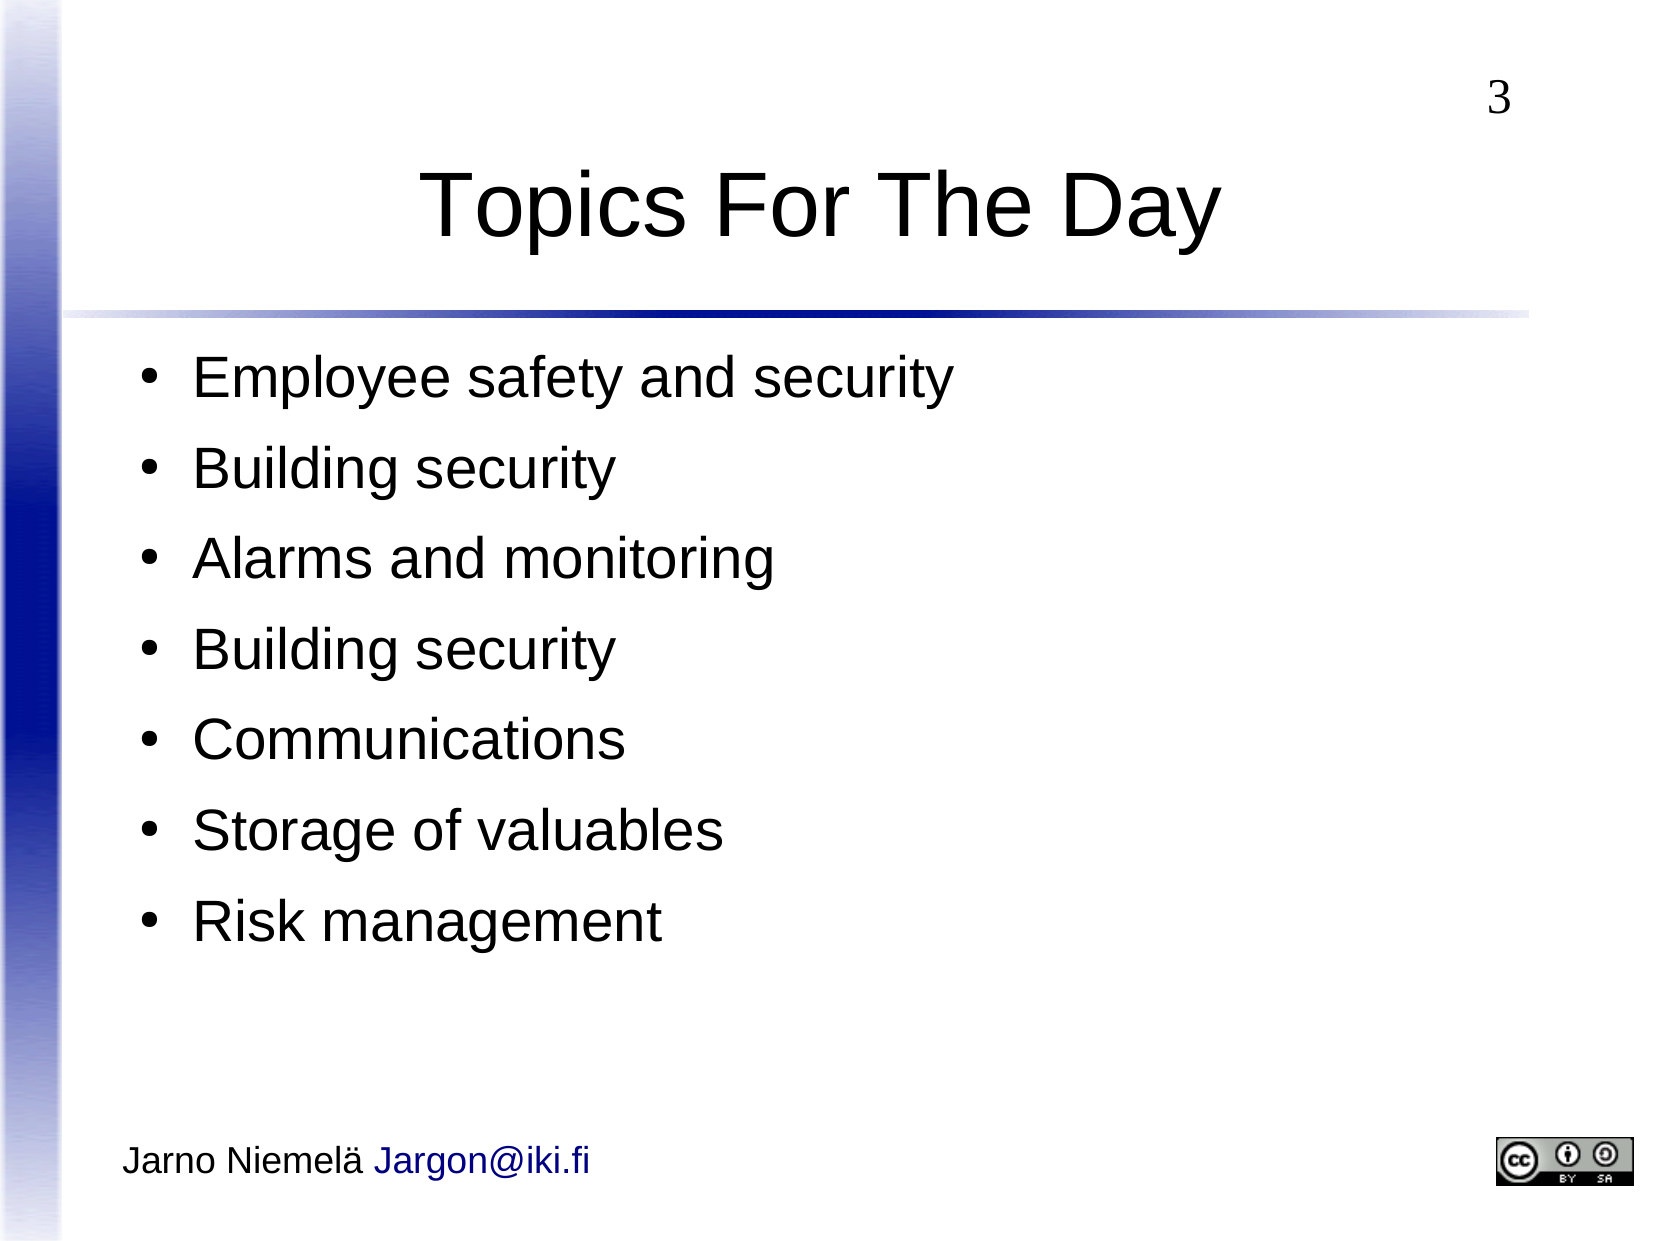

# Topics For The Day
Employee safety and security
Building security
Alarms and monitoring
Building security
Communications
Storage of valuables
Risk management